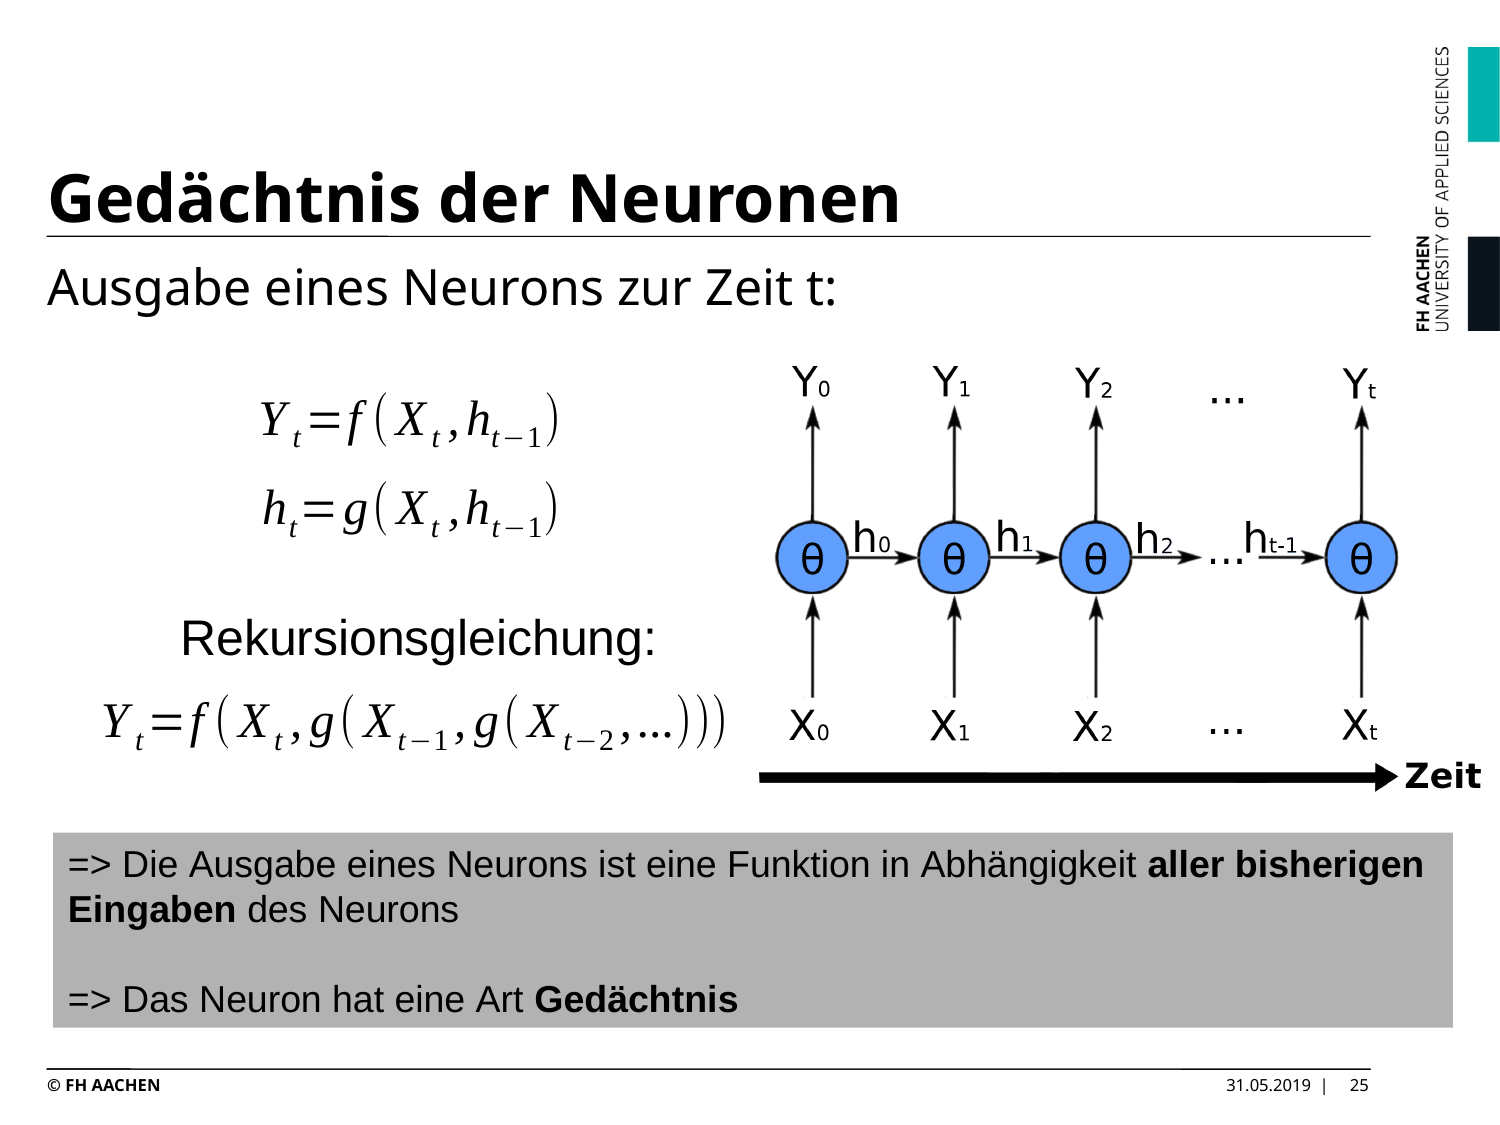

# Gedächtnis der Neuronen
Ausgabe eines Neurons zur Zeit t:
Rekursionsgleichung:
=> Die Ausgabe eines Neurons ist eine Funktion in Abhängigkeit aller bisherigen Eingaben des Neurons
=> Das Neuron hat eine Art Gedächtnis
31.05.2019
25